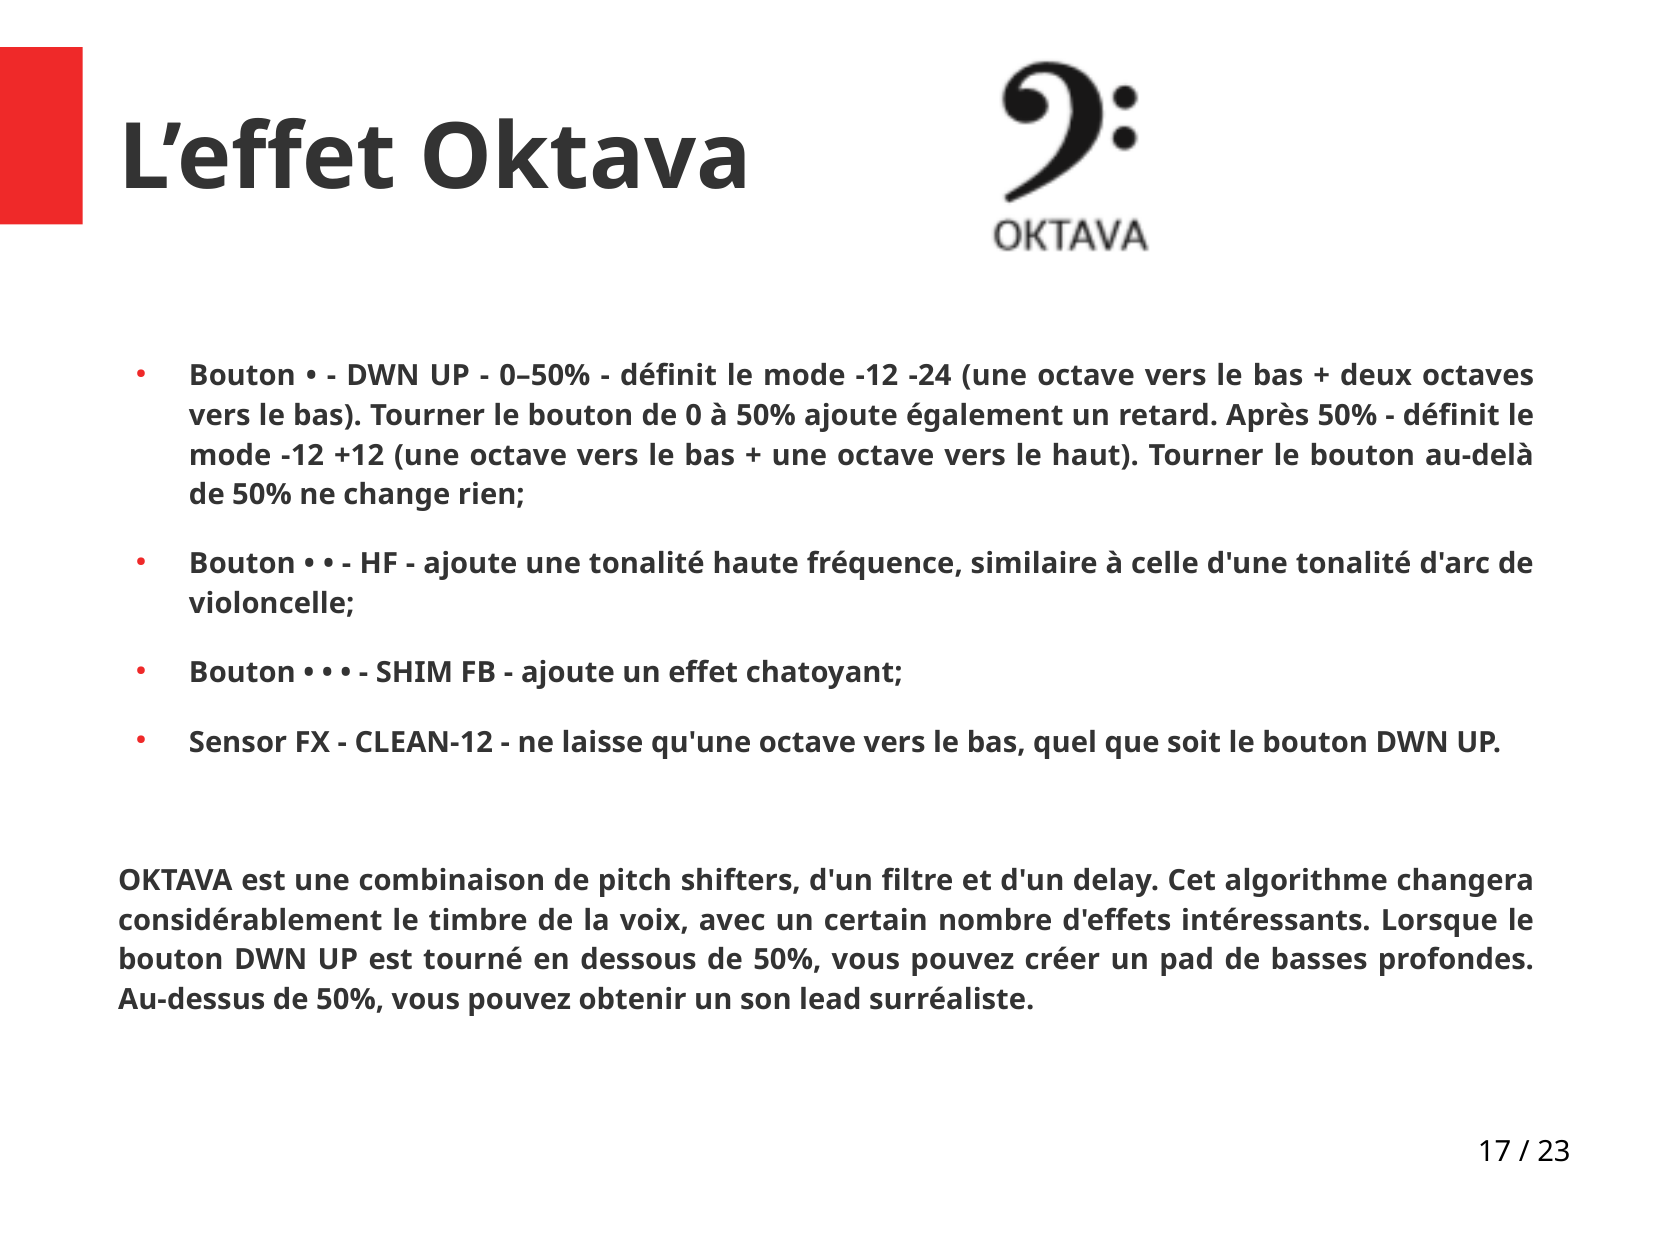

# L’effet Oktava
Bouton • - DWN UP - 0–50% - définit le mode -12 -24 (une octave vers le bas + deux octaves vers le bas). Tourner le bouton de 0 à 50% ajoute également un retard. Après 50% - définit le mode -12 +12 (une octave vers le bas + une octave vers le haut). Tourner le bouton au-delà de 50% ne change rien;
Bouton • • - HF - ajoute une tonalité haute fréquence, similaire à celle d'une tonalité d'arc de violoncelle;
Bouton • • • - SHIM FB - ajoute un effet chatoyant;
Sensor FX - CLEAN-12 - ne laisse qu'une octave vers le bas, quel que soit le bouton DWN UP.
OKTAVA est une combinaison de pitch shifters, d'un filtre et d'un delay. Cet algorithme changera considérablement le timbre de la voix, avec un certain nombre d'effets intéressants. Lorsque le bouton DWN UP est tourné en dessous de 50%, vous pouvez créer un pad de basses profondes. Au-dessus de 50%, vous pouvez obtenir un son lead surréaliste.
17